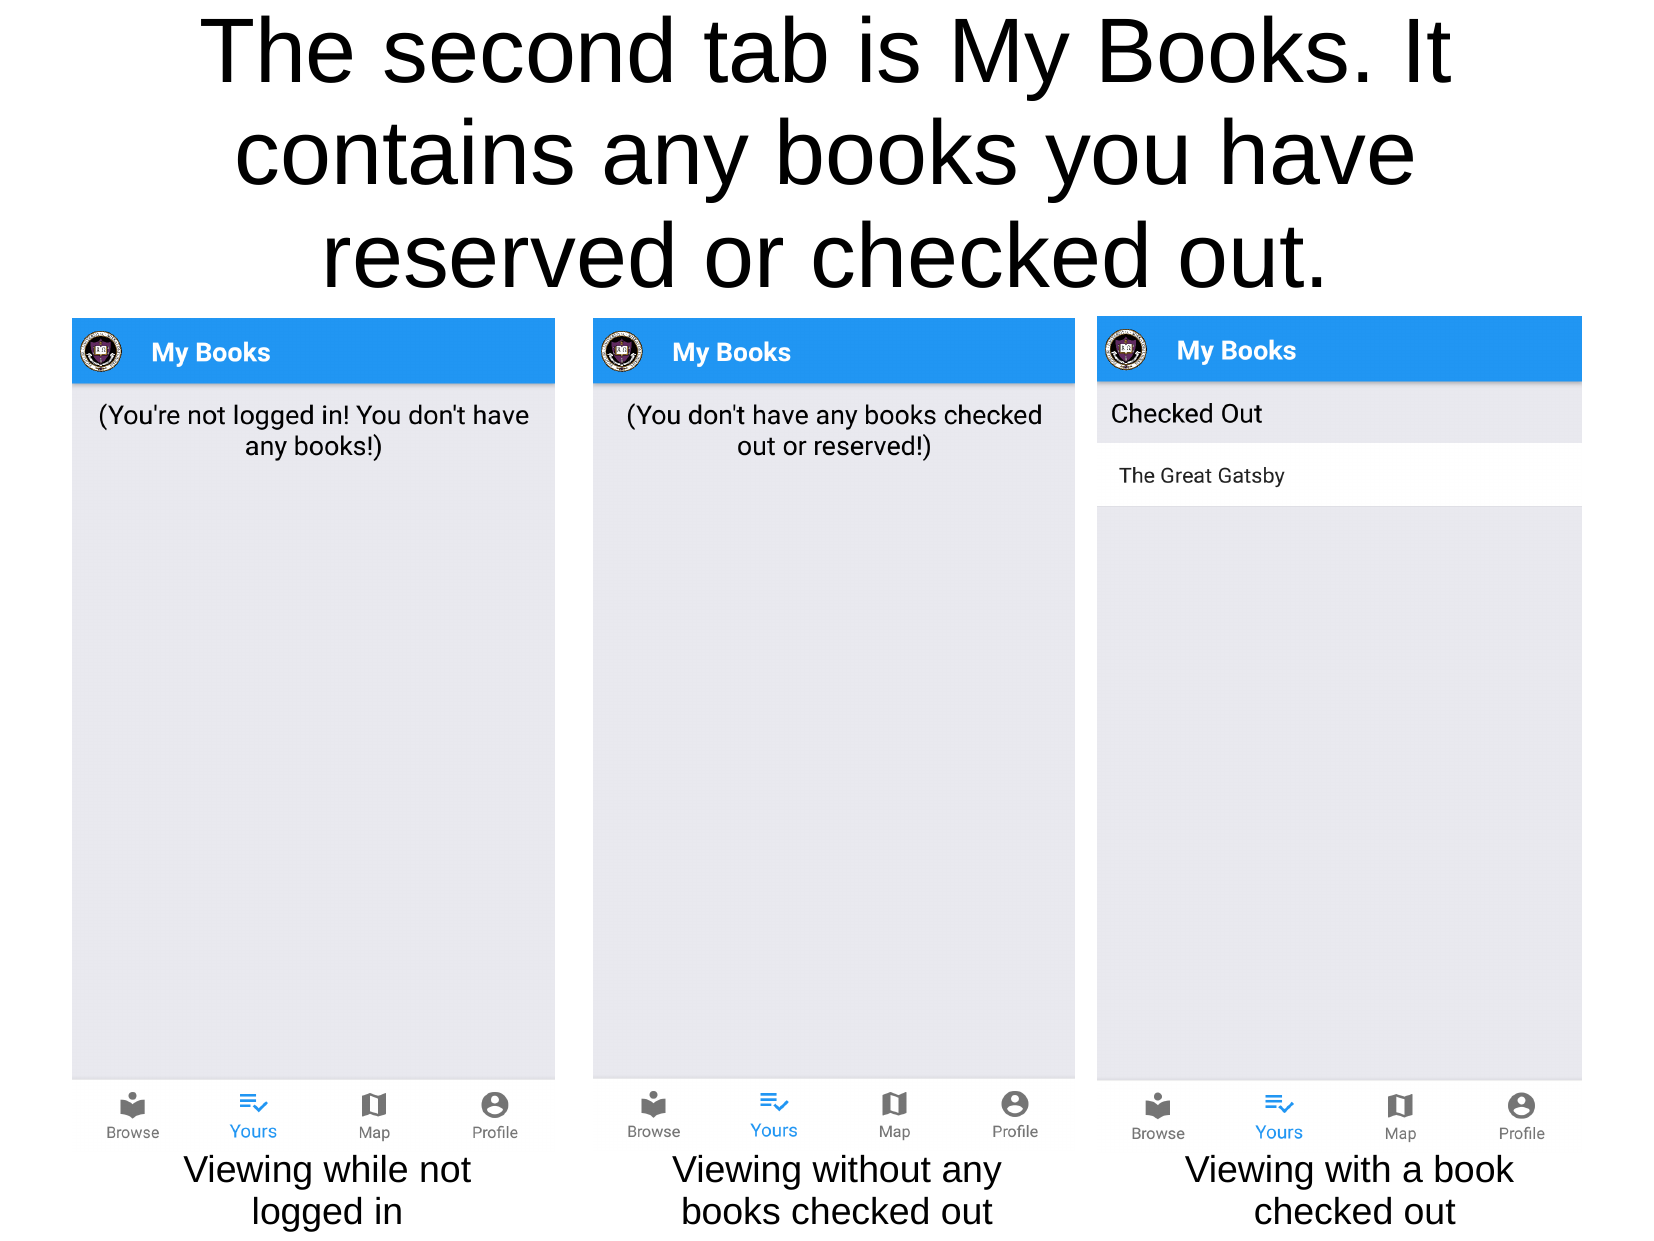

# The second tab is My Books. It contains any books you have reserved or checked out.
Viewing while not
logged in
Viewing with a book
checked out
Viewing without any
books checked out